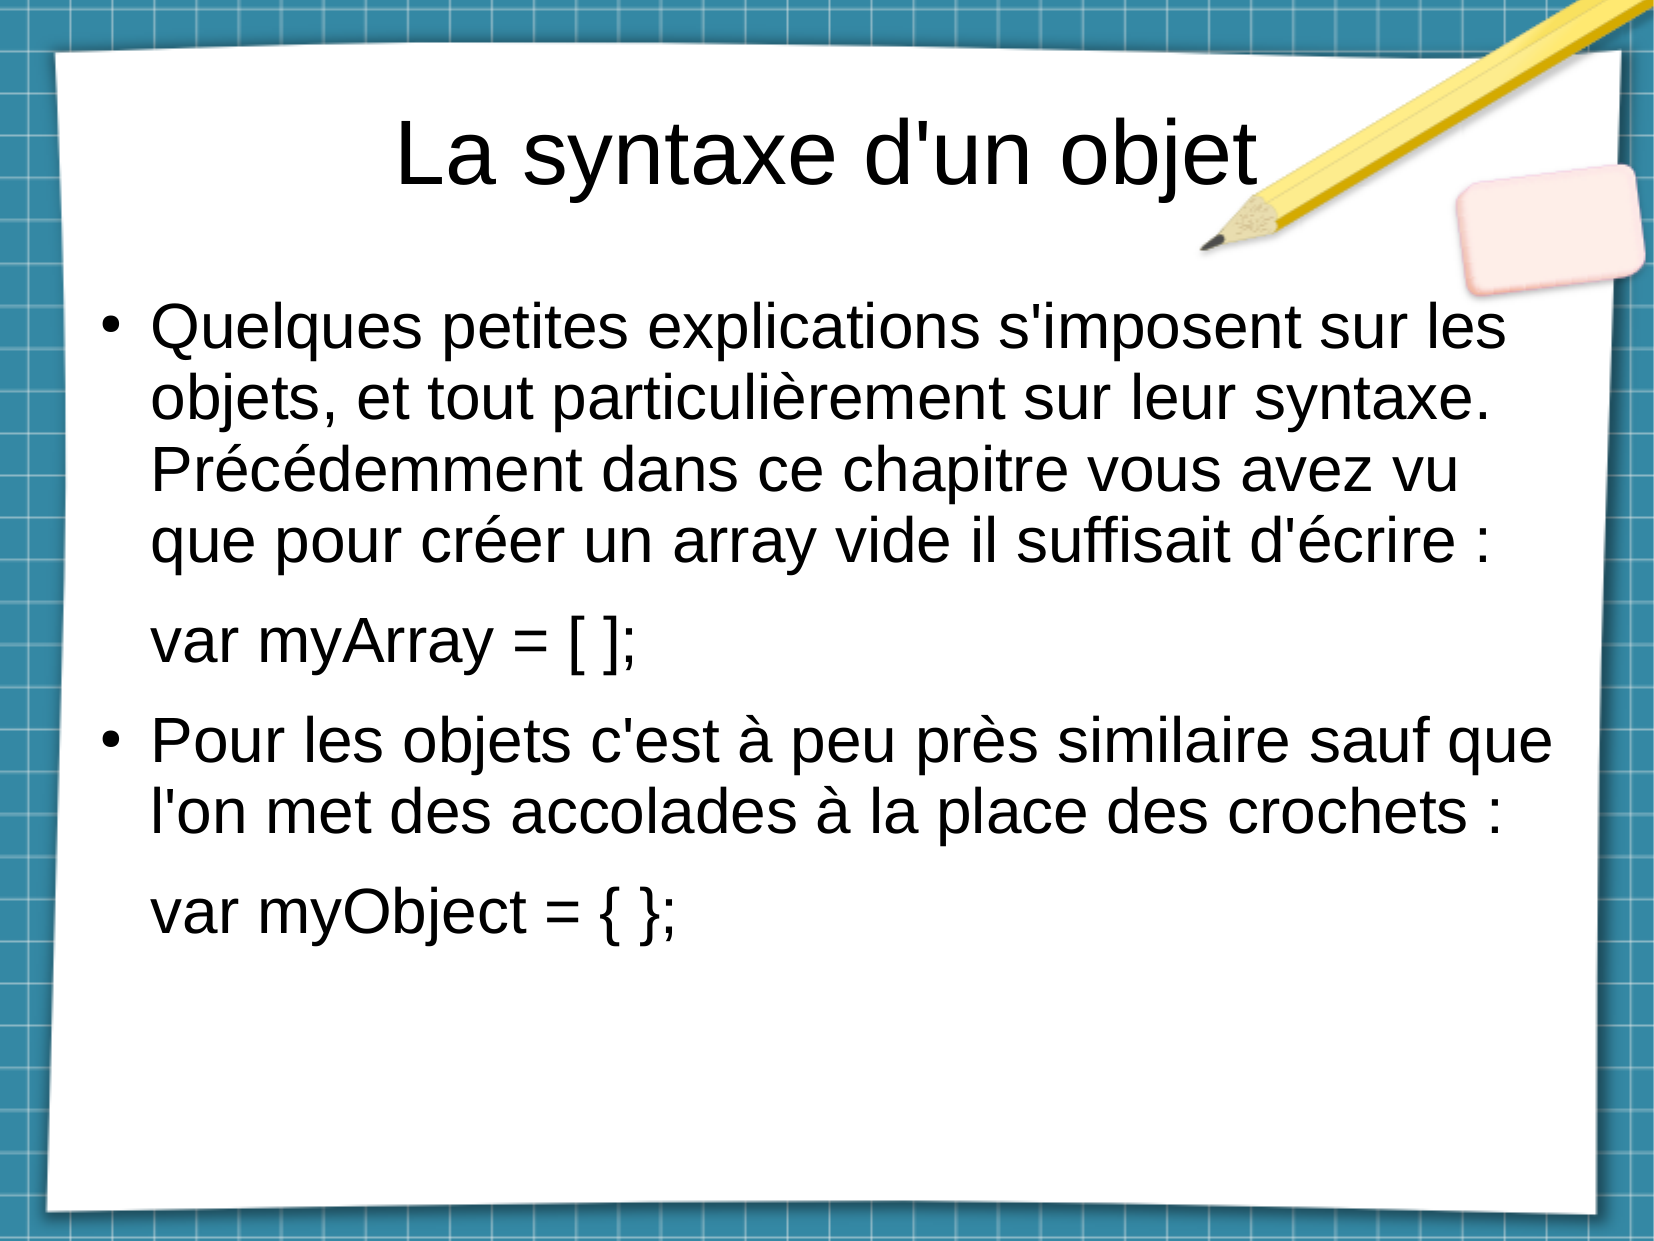

# La syntaxe d'un objet
Quelques petites explications s'imposent sur les objets, et tout particulièrement sur leur syntaxe. Précédemment dans ce chapitre vous avez vu que pour créer un array vide il suffisait d'écrire :
var myArray = [ ];
Pour les objets c'est à peu près similaire sauf que l'on met des accolades à la place des crochets :
var myObject = { };